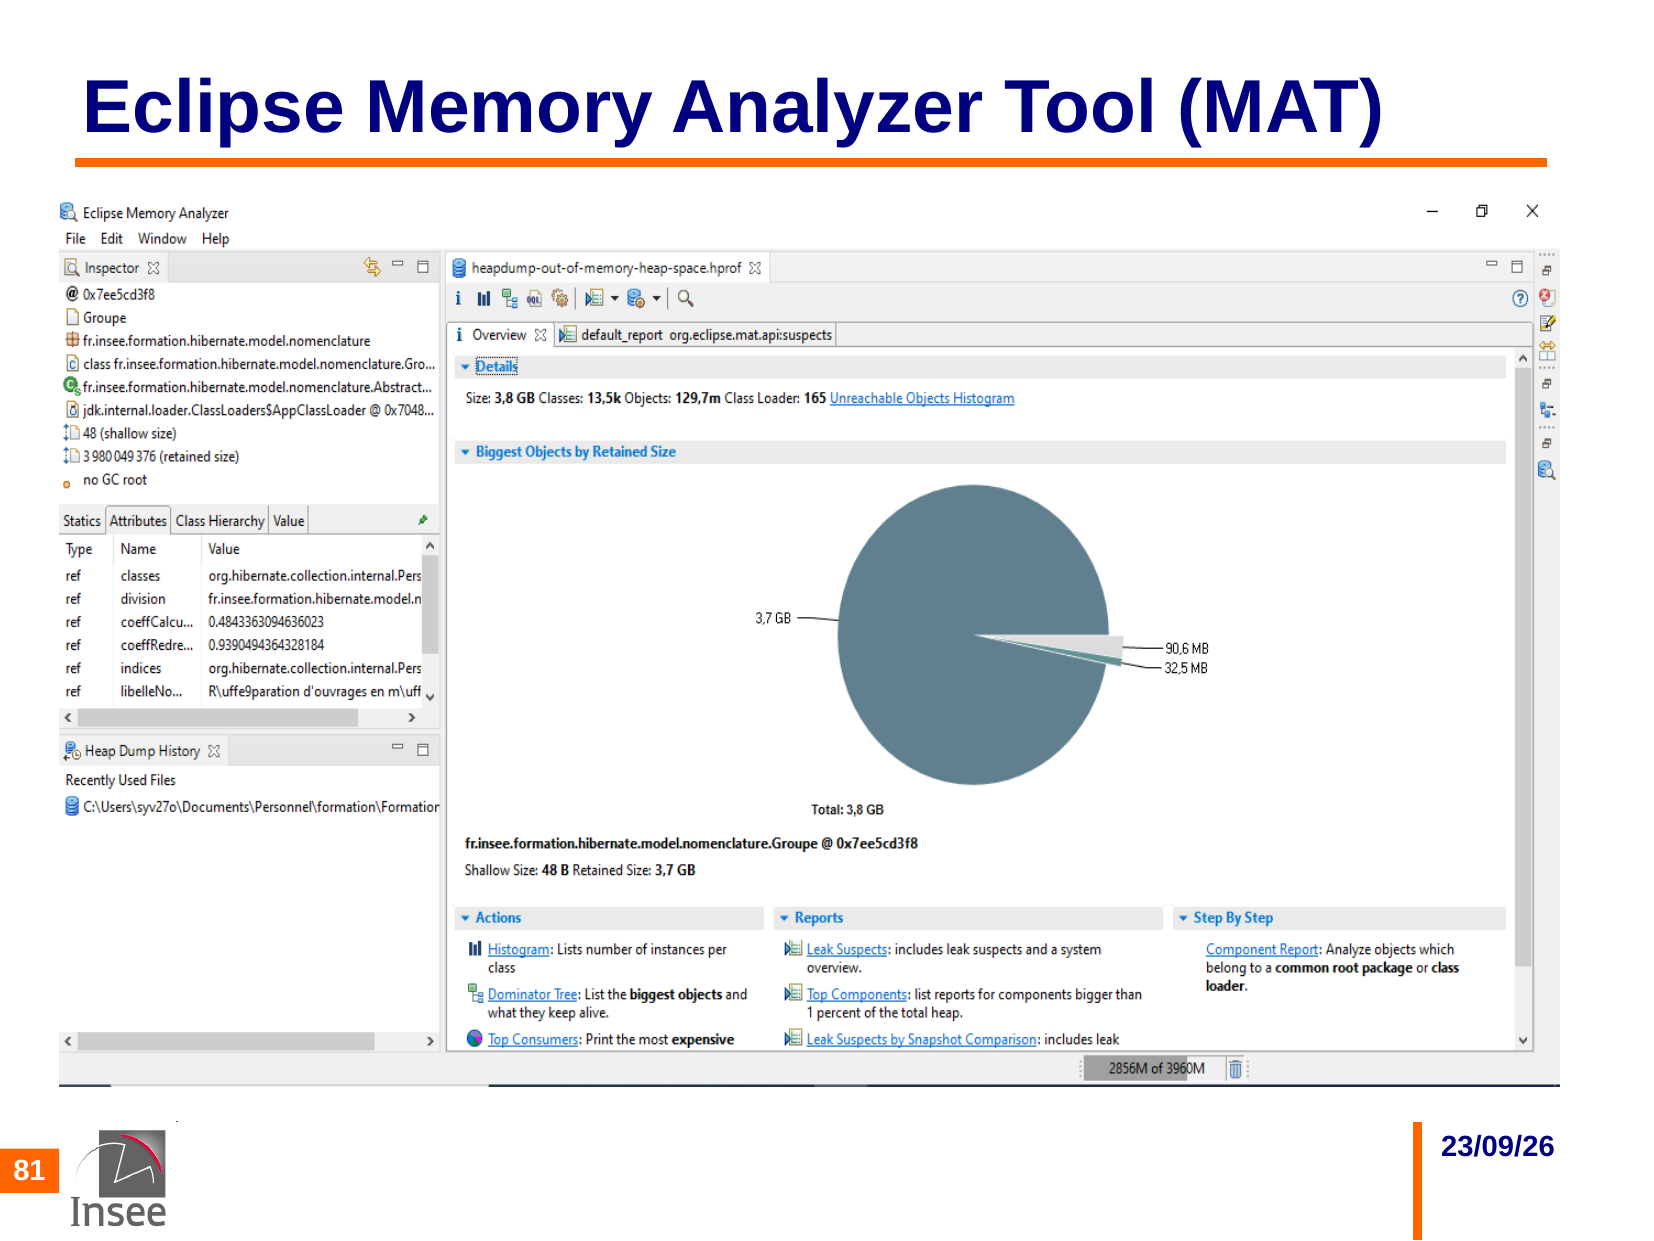

# Eclipse Memory Analyzer Tool (MAT)
81